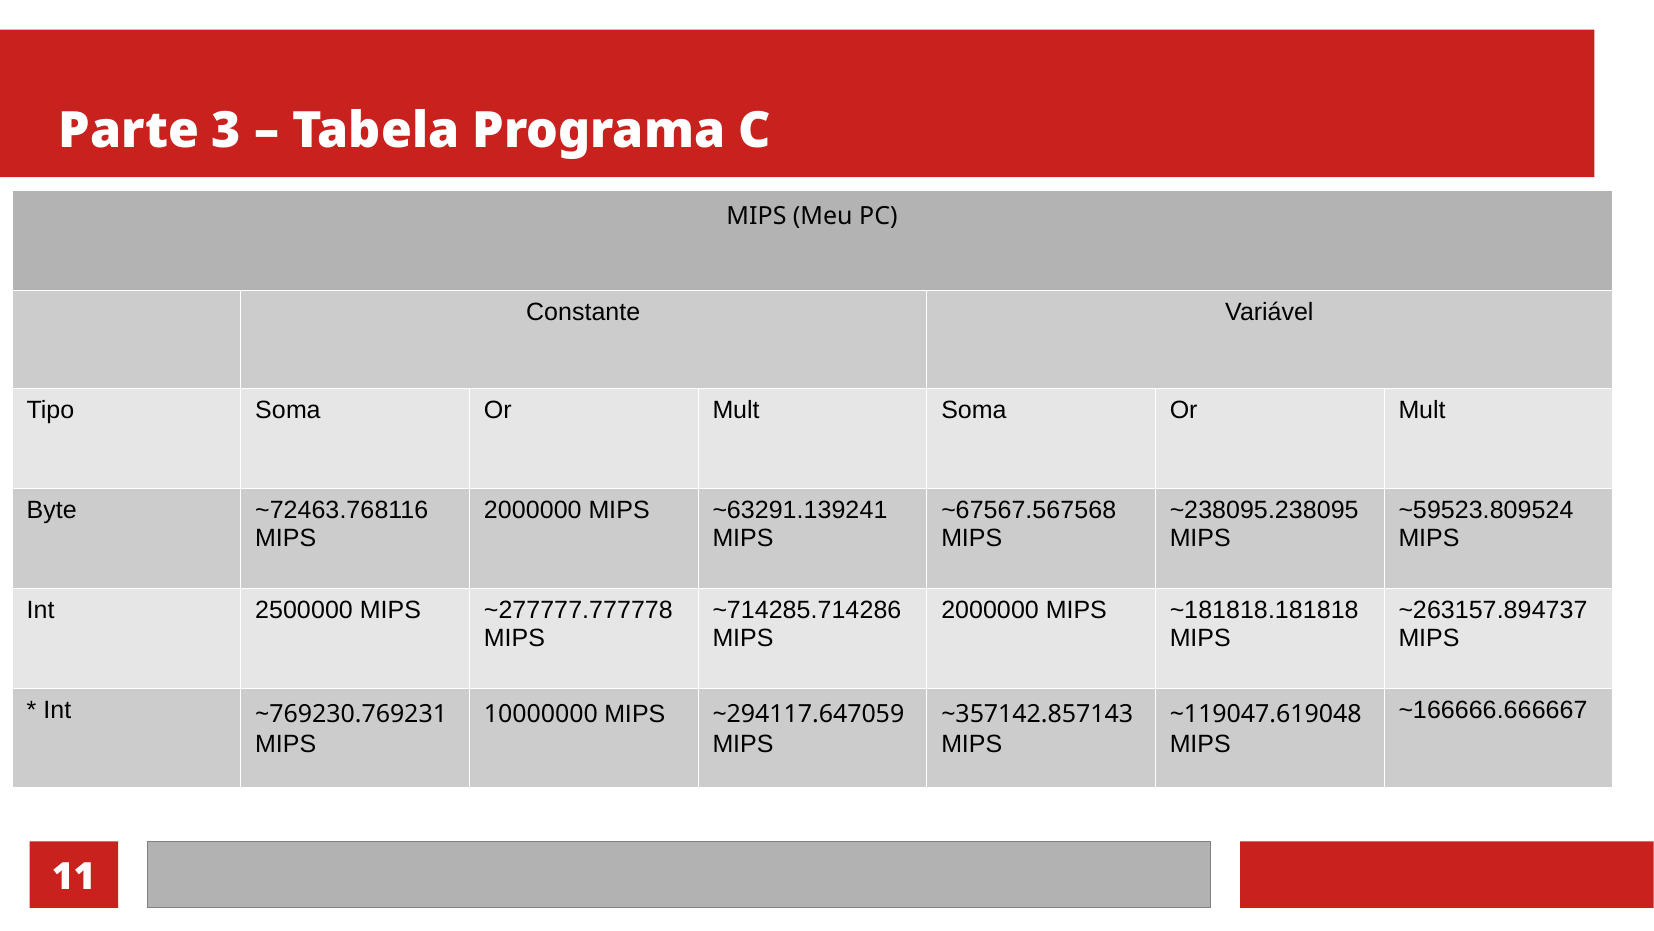

# Parte 3 – Tabela Programa C
| MIPS (Meu PC) | | | | | | |
| --- | --- | --- | --- | --- | --- | --- |
| | Constante | | | Variável | | |
| Tipo | Soma | Or | Mult | Soma | Or | Mult |
| Byte | ~72463.768116 MIPS | 2000000 MIPS | ~63291.139241 MIPS | ~67567.567568 MIPS | ~238095.238095 MIPS | ~59523.809524 MIPS |
| Int | 2500000 MIPS | ~277777.777778 MIPS | ~714285.714286 MIPS | 2000000 MIPS | ~181818.181818 MIPS | ~263157.894737 MIPS |
| \* Int | ~769230.769231MIPS | 10000000 MIPS | ~294117.647059 MIPS | ~357142.857143 MIPS | ~119047.619048 MIPS | ~166666.666667 |
11